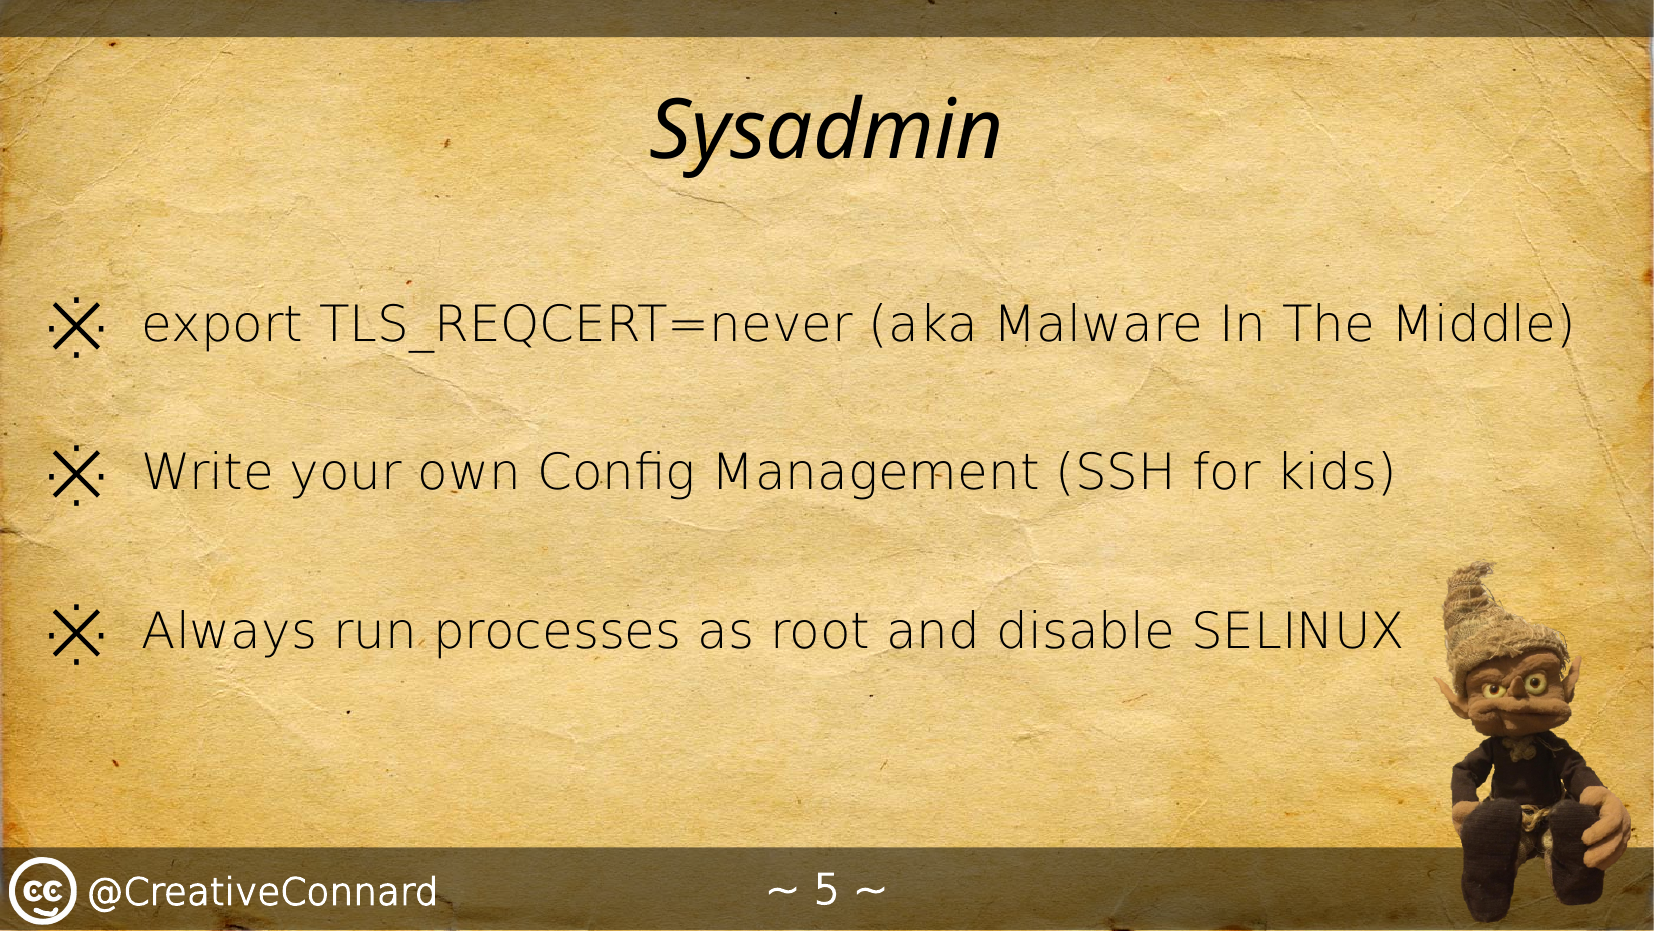

# Sysadmin
※
export TLS_REQCERT=never (aka Malware In The Middle)
※
Write your own Config Management (SSH for kids)
※
Always run processes as root and disable SELINUX
5